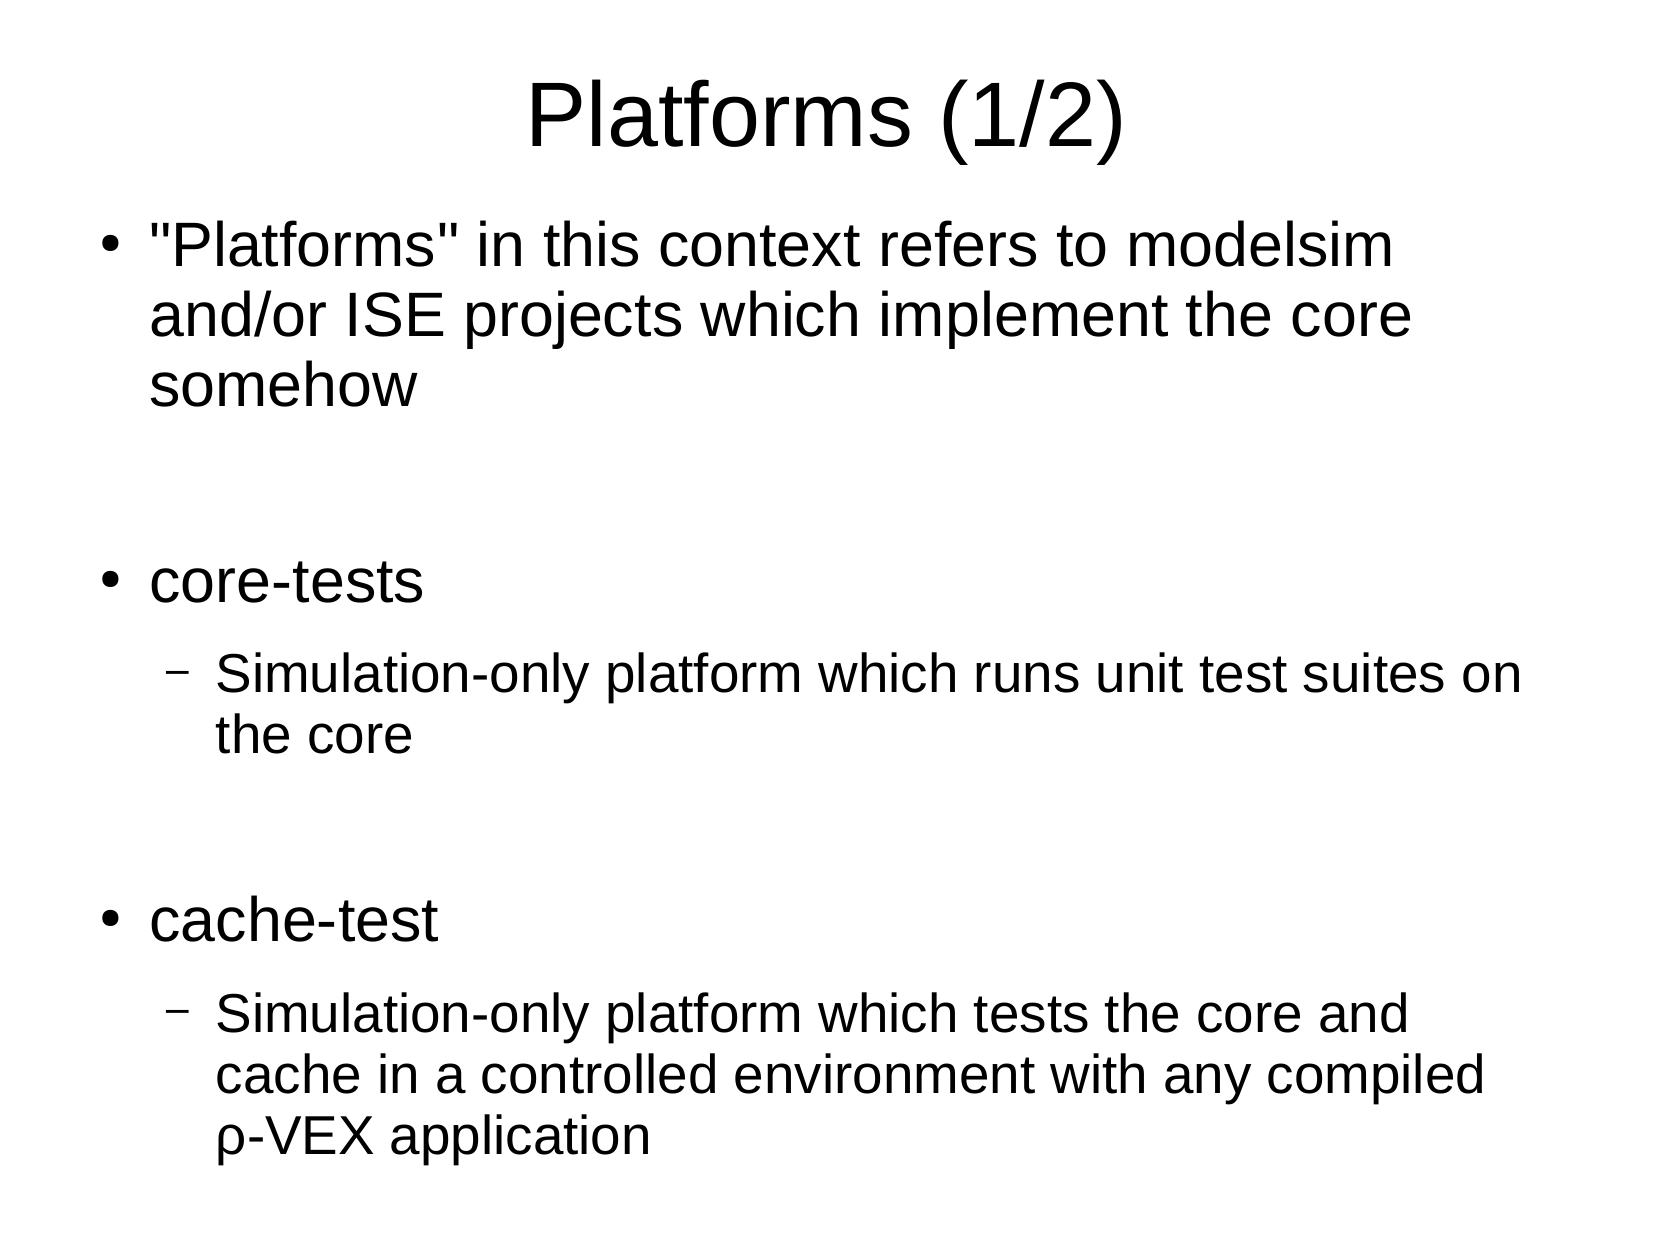

# Platforms (1/2)
"Platforms" in this context refers to modelsim and/or ISE projects which implement the core somehow
core-tests
Simulation-only platform which runs unit test suites on the core
cache-test
Simulation-only platform which tests the core and cache in a controlled environment with any compiled
ρ-VEX application